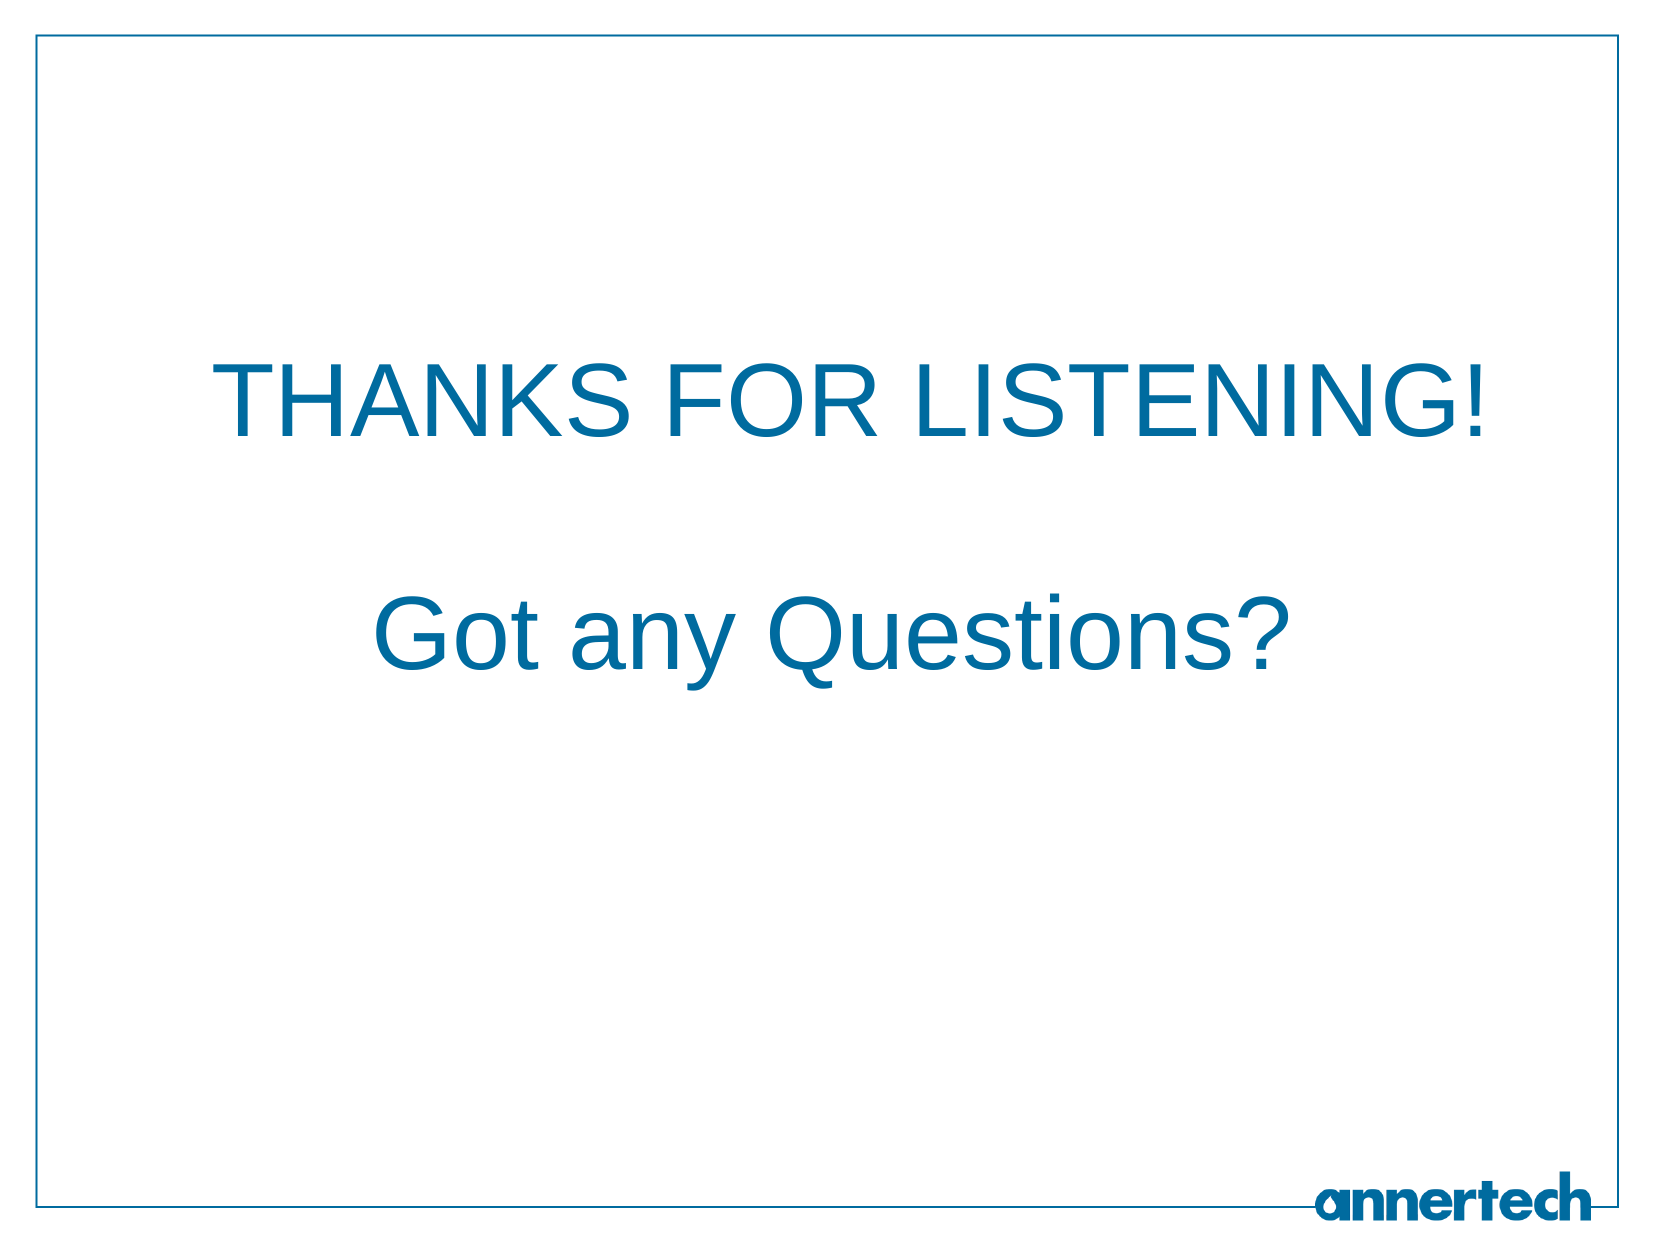

# THANKS FOR LISTENING! Got any Questions?